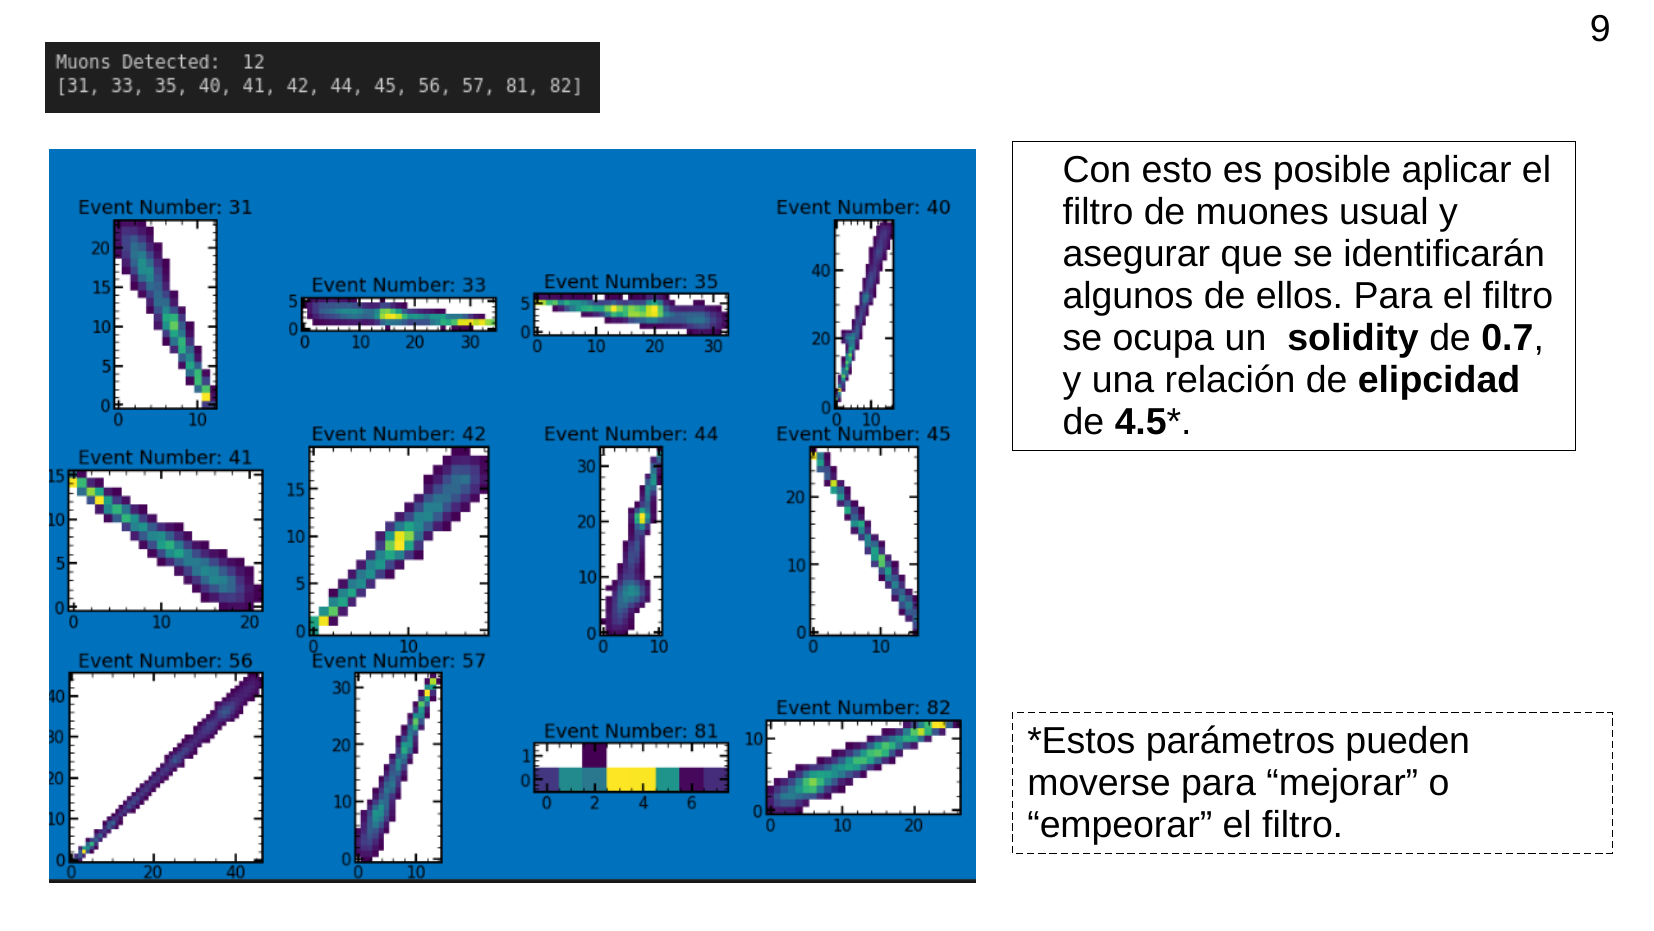

Con esto es posible aplicar el filtro de muones usual y asegurar que se identificarán algunos de ellos. Para el filtro se ocupa un solidity de 0.7, y una relación de elipcidad de 4.5*.
*Estos parámetros pueden moverse para “mejorar” o “empeorar” el filtro.